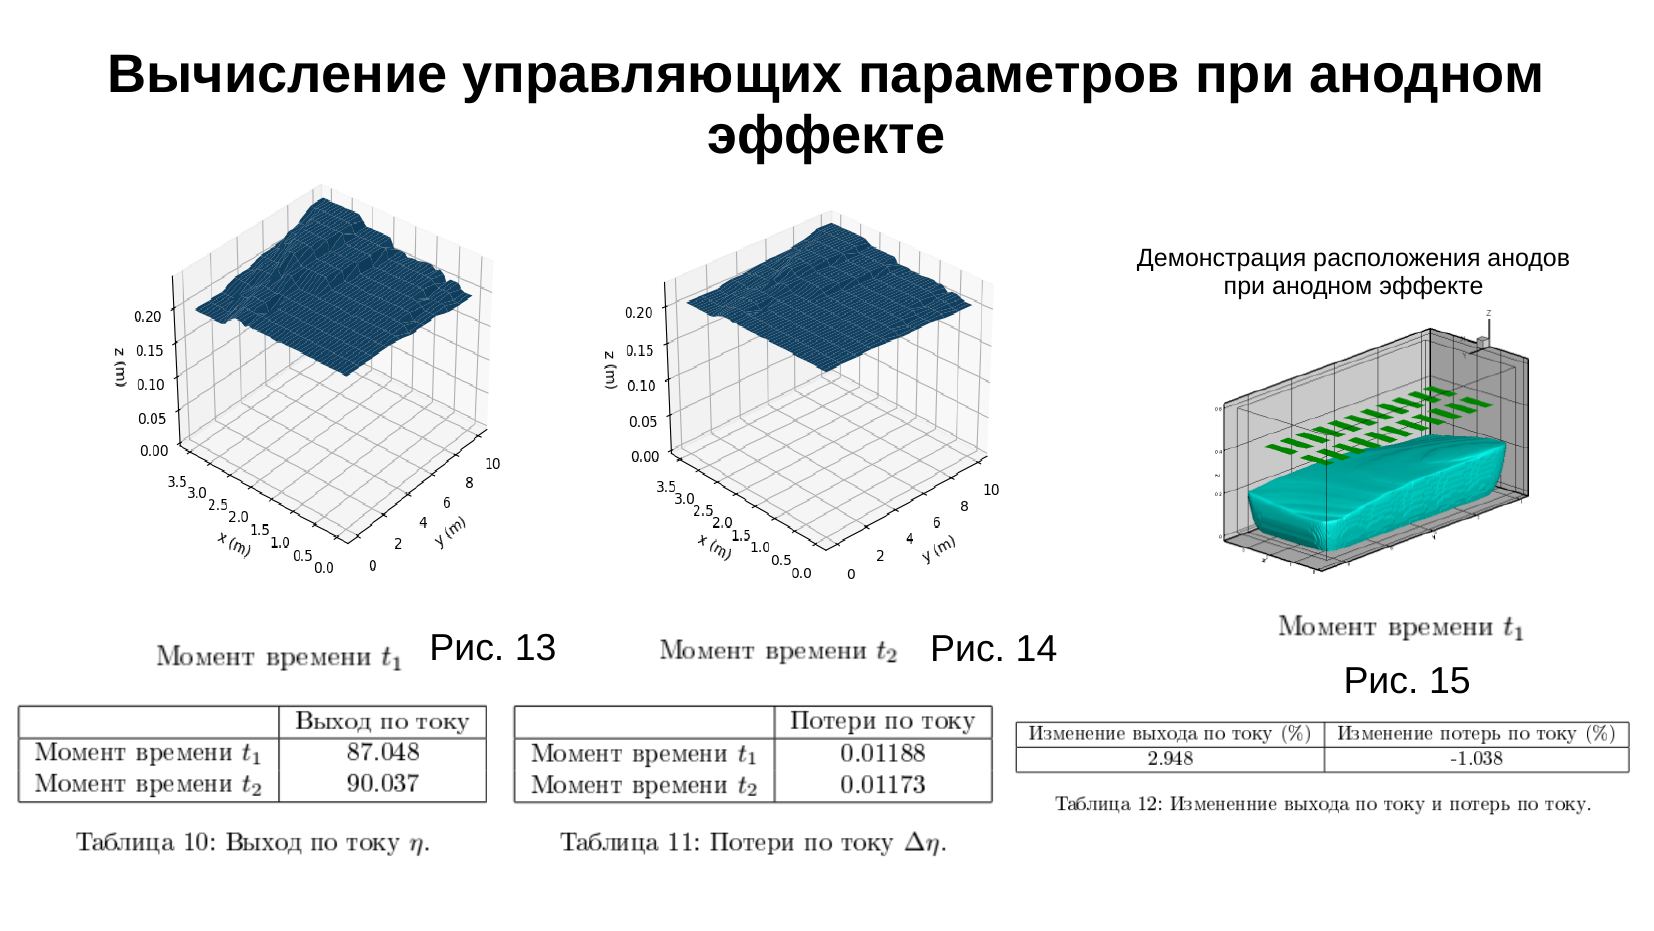

# Вычисление управляющих параметров при анодном эффекте
Демонстрация расположения анодов при анодном эффекте
Рис. 13
Рис. 14
Рис. 15